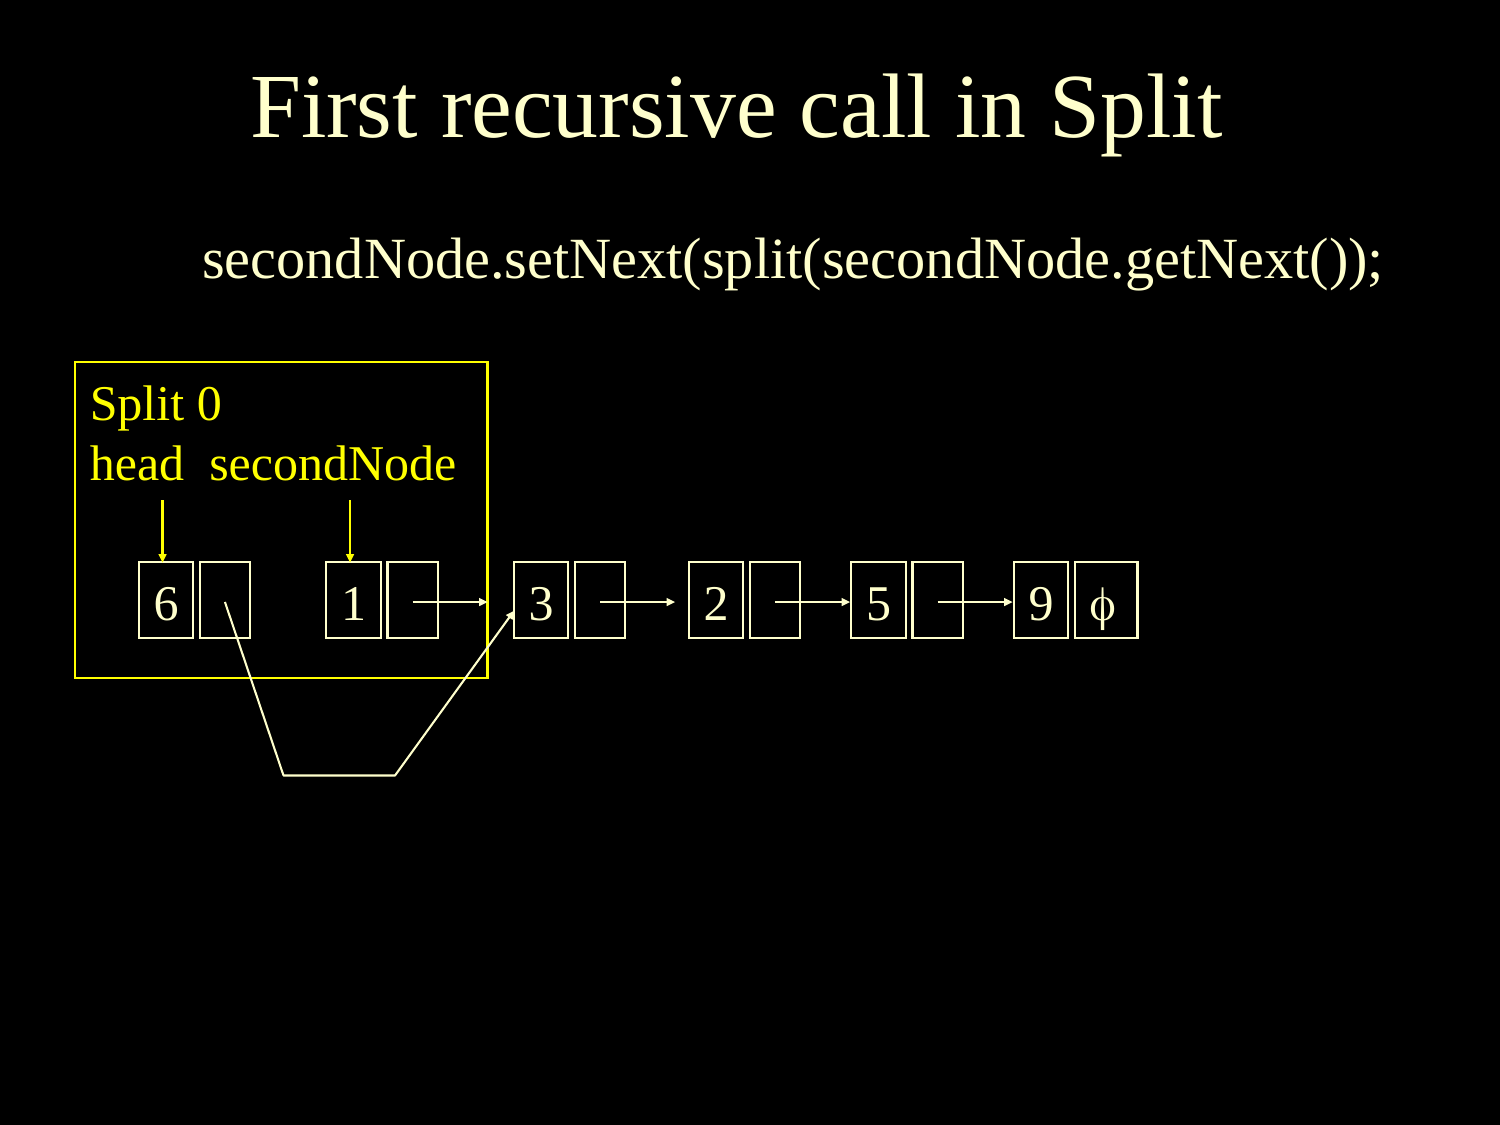

# First recursive call in Split
secondNode.setNext(split(secondNode.getNext());
Split 0
head secondNode
6
1
3
2
5
9
